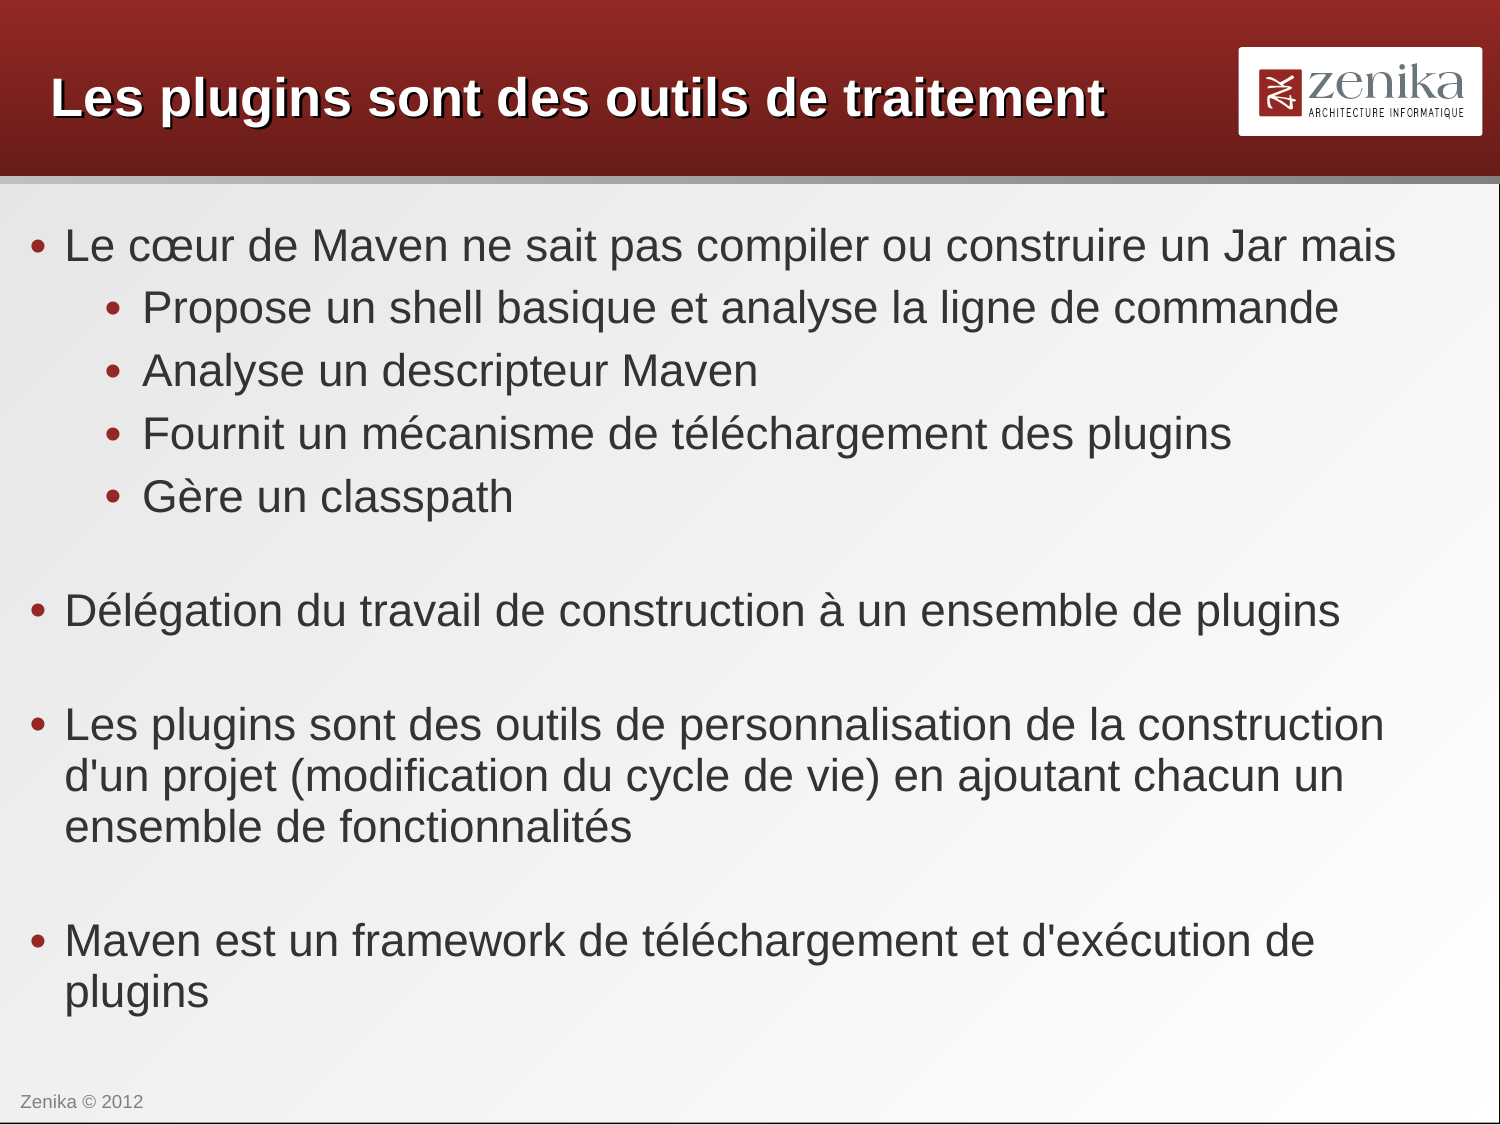

# Les plugins sont des outils de traitement
Le cœur de Maven ne sait pas compiler ou construire un Jar mais
Propose un shell basique et analyse la ligne de commande
Analyse un descripteur Maven
Fournit un mécanisme de téléchargement des plugins
Gère un classpath
Délégation du travail de construction à un ensemble de plugins
Les plugins sont des outils de personnalisation de la construction d'un projet (modification du cycle de vie) en ajoutant chacun un ensemble de fonctionnalités
Maven est un framework de téléchargement et d'exécution de plugins